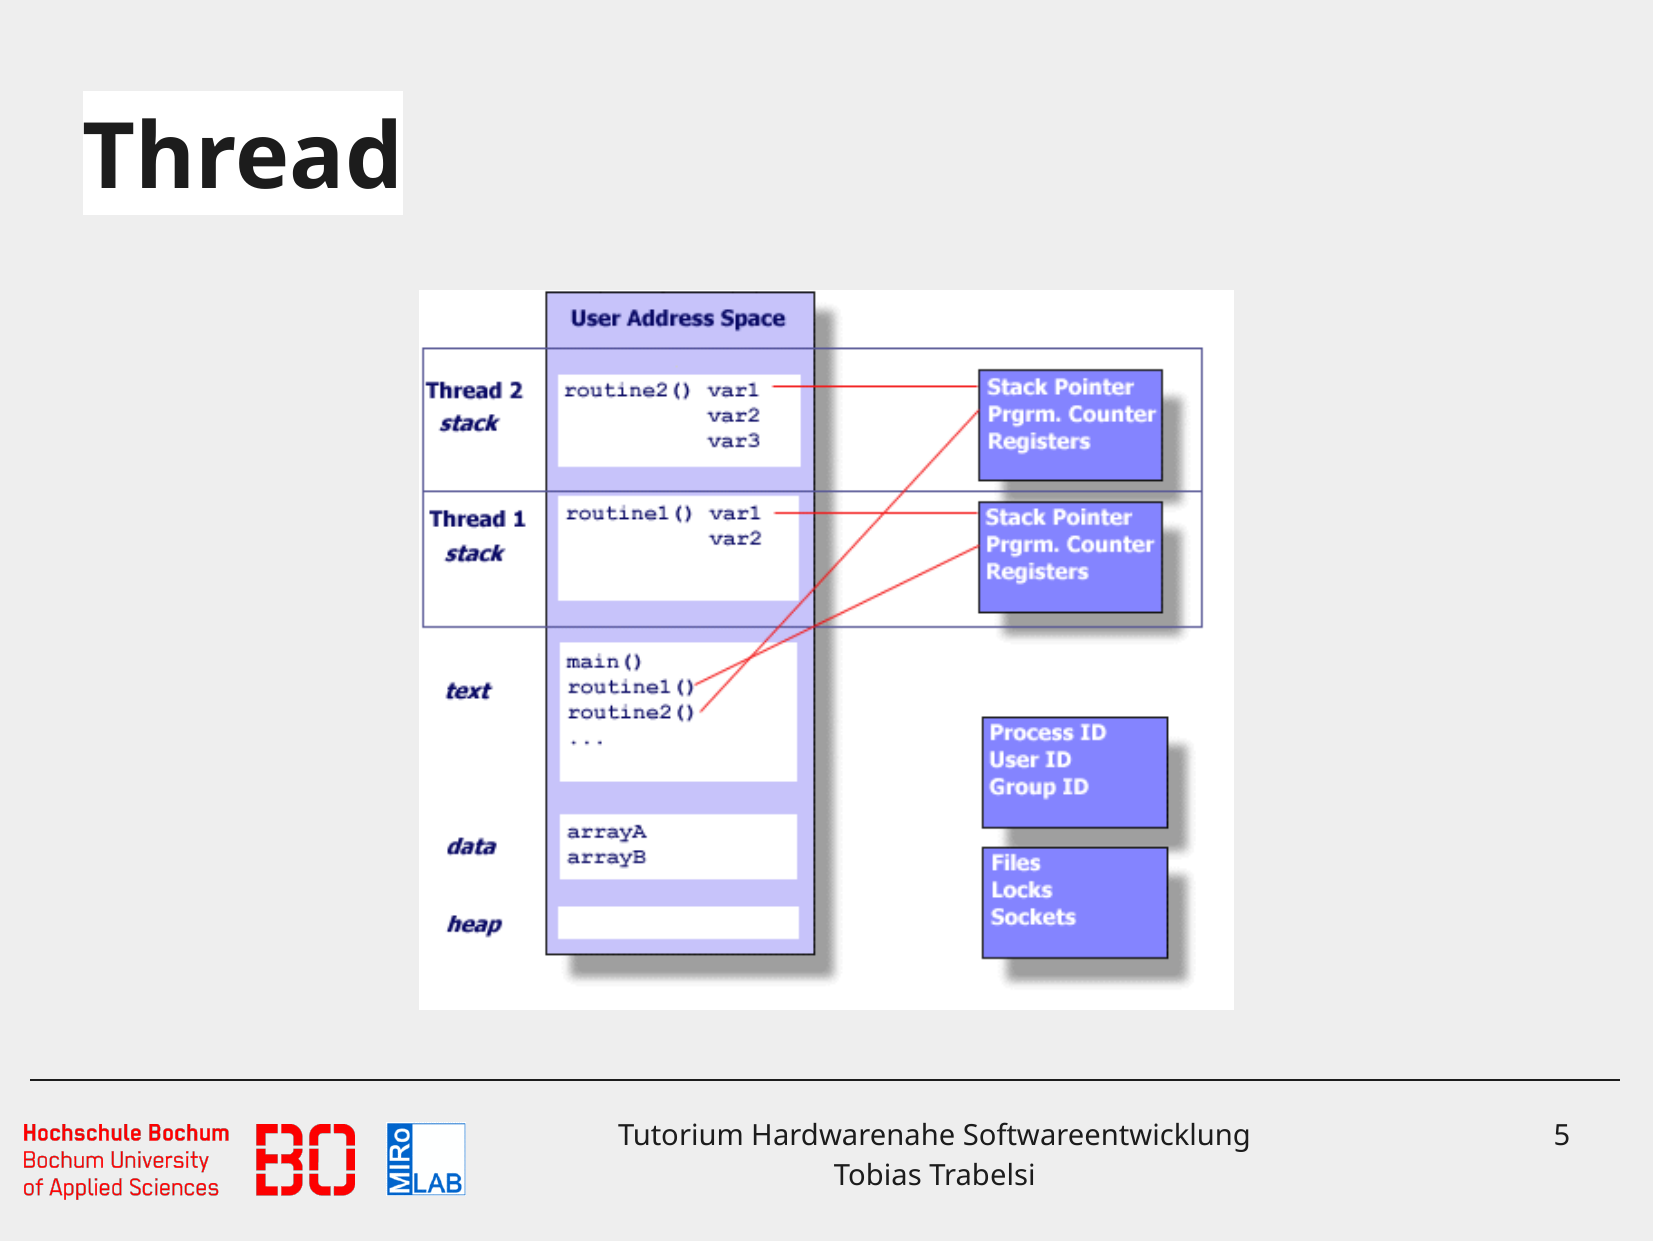

# Thread
Vanessa Böhrk - Tutorium Hardwarenahe Softwareentwicklung
5